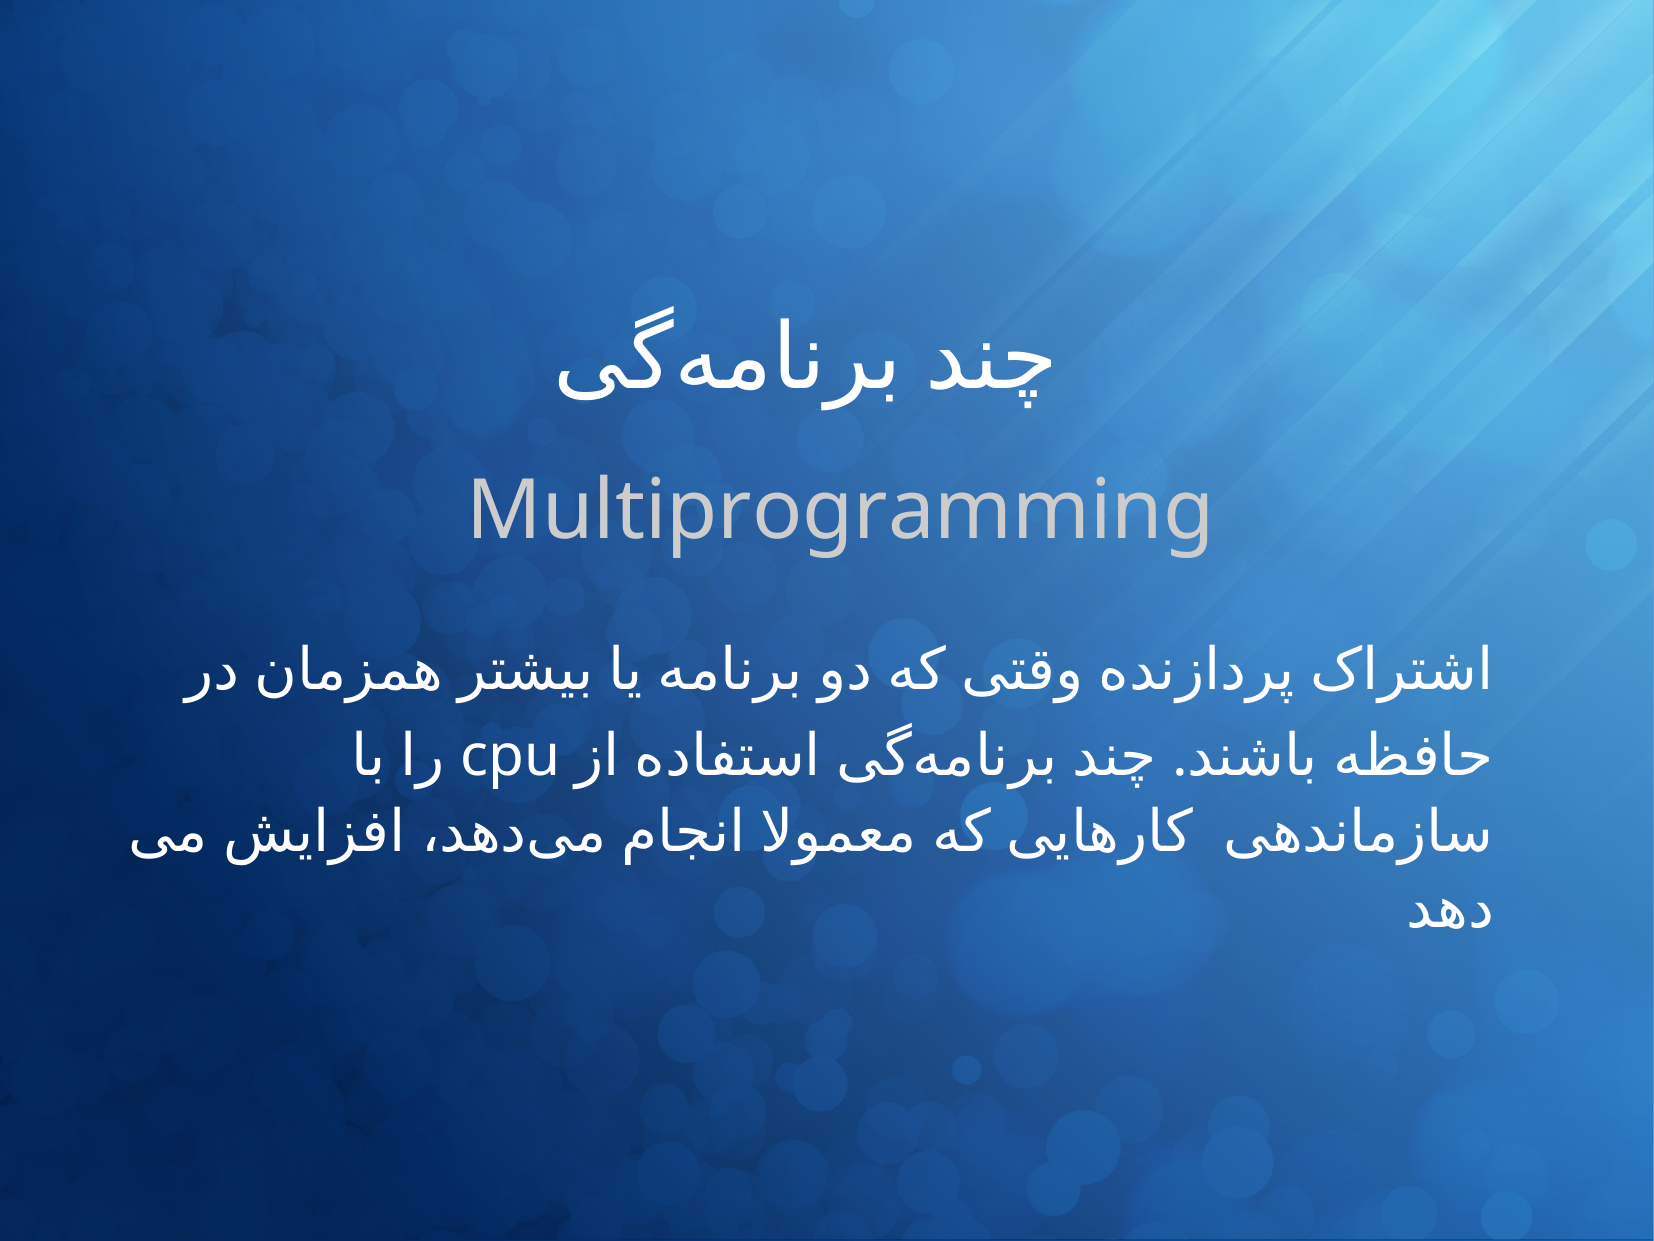

# چند برنامه‌گی
Multiprogramming
اشتراک پردازنده وقتی که دو برنامه یا بیشتر همزمان در حافظه باشند. چند برنامه‌گی استفاده از cpu را با سازماندهی کارهایی که معمولا انجام می‌دهد، افزایش می دهد